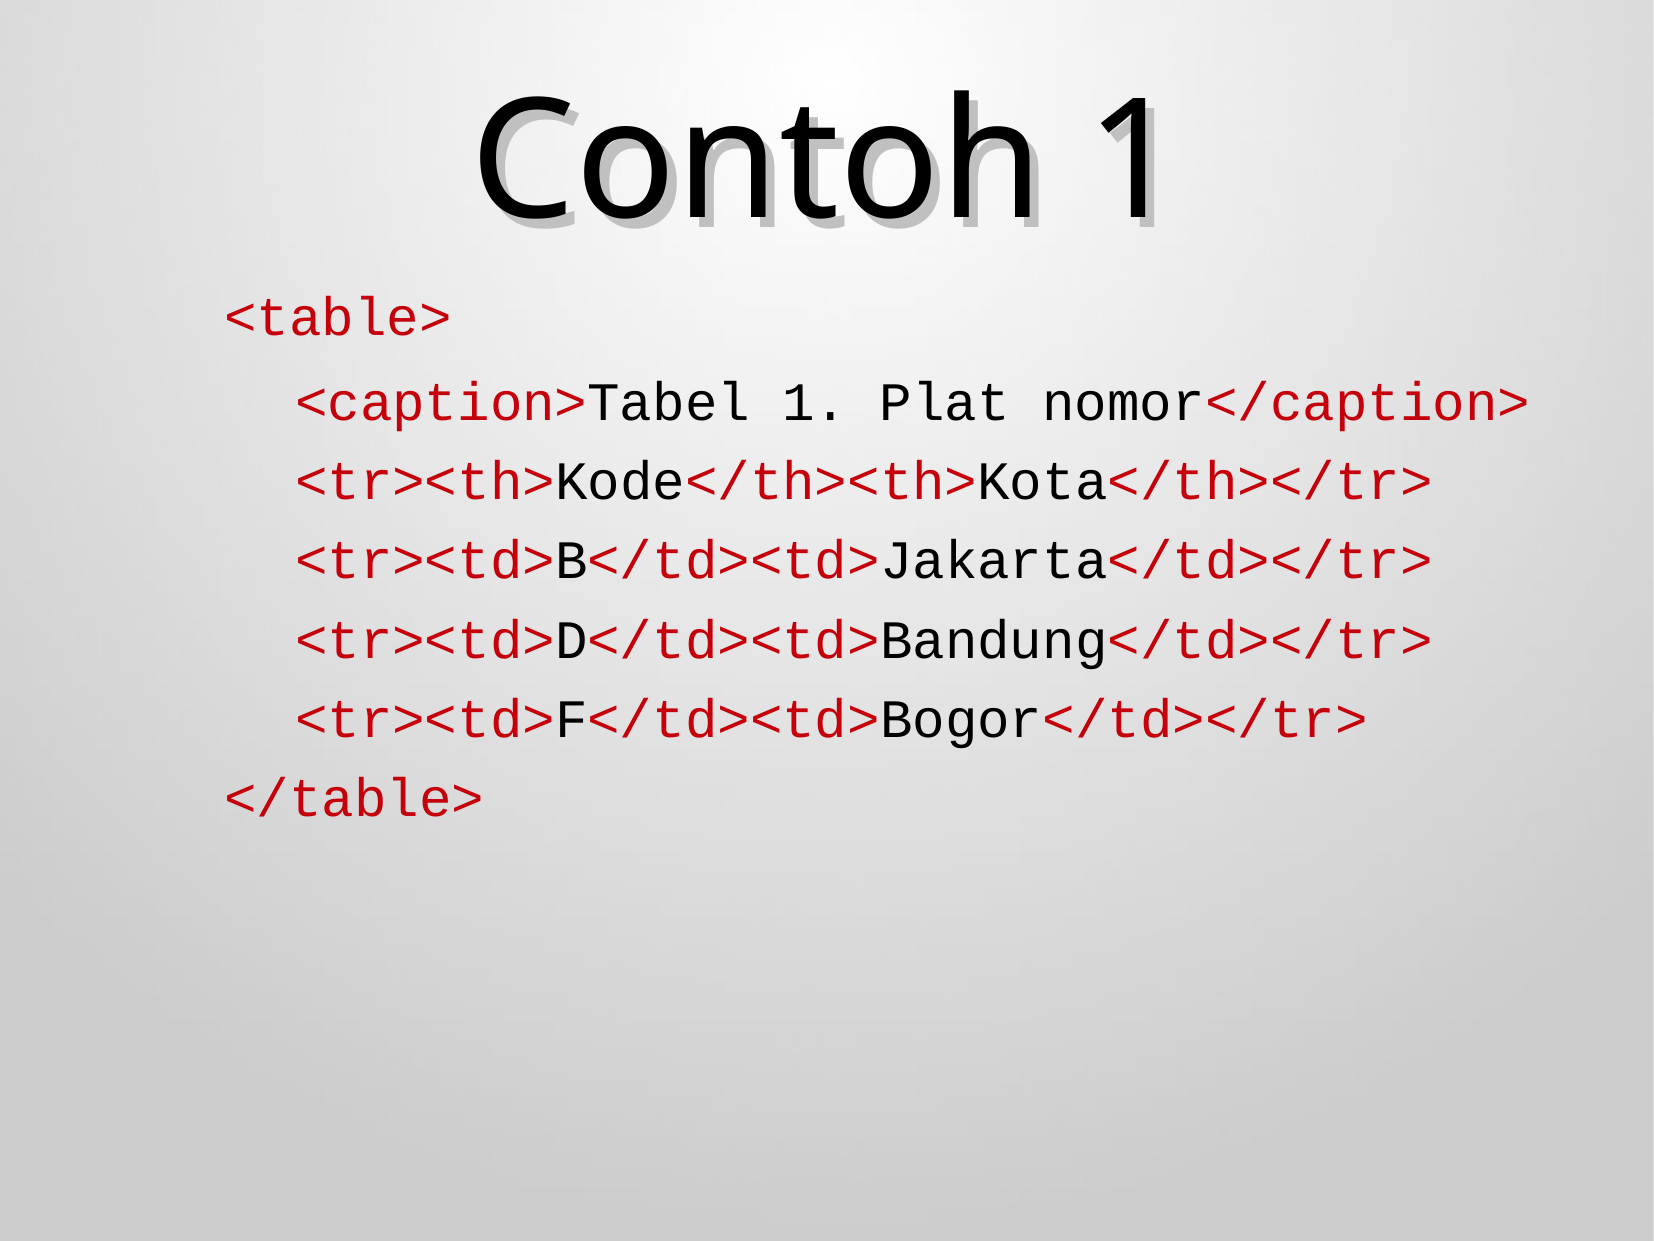

# Contoh 1
<table>
<caption>Tabel 1. Plat nomor</caption>
<tr><th>Kode</th><th>Kota</th></tr>
<tr><td>B</td><td>Jakarta</td></tr>
<tr><td>D</td><td>Bandung</td></tr>
<tr><td>F</td><td>Bogor</td></tr>
</table>